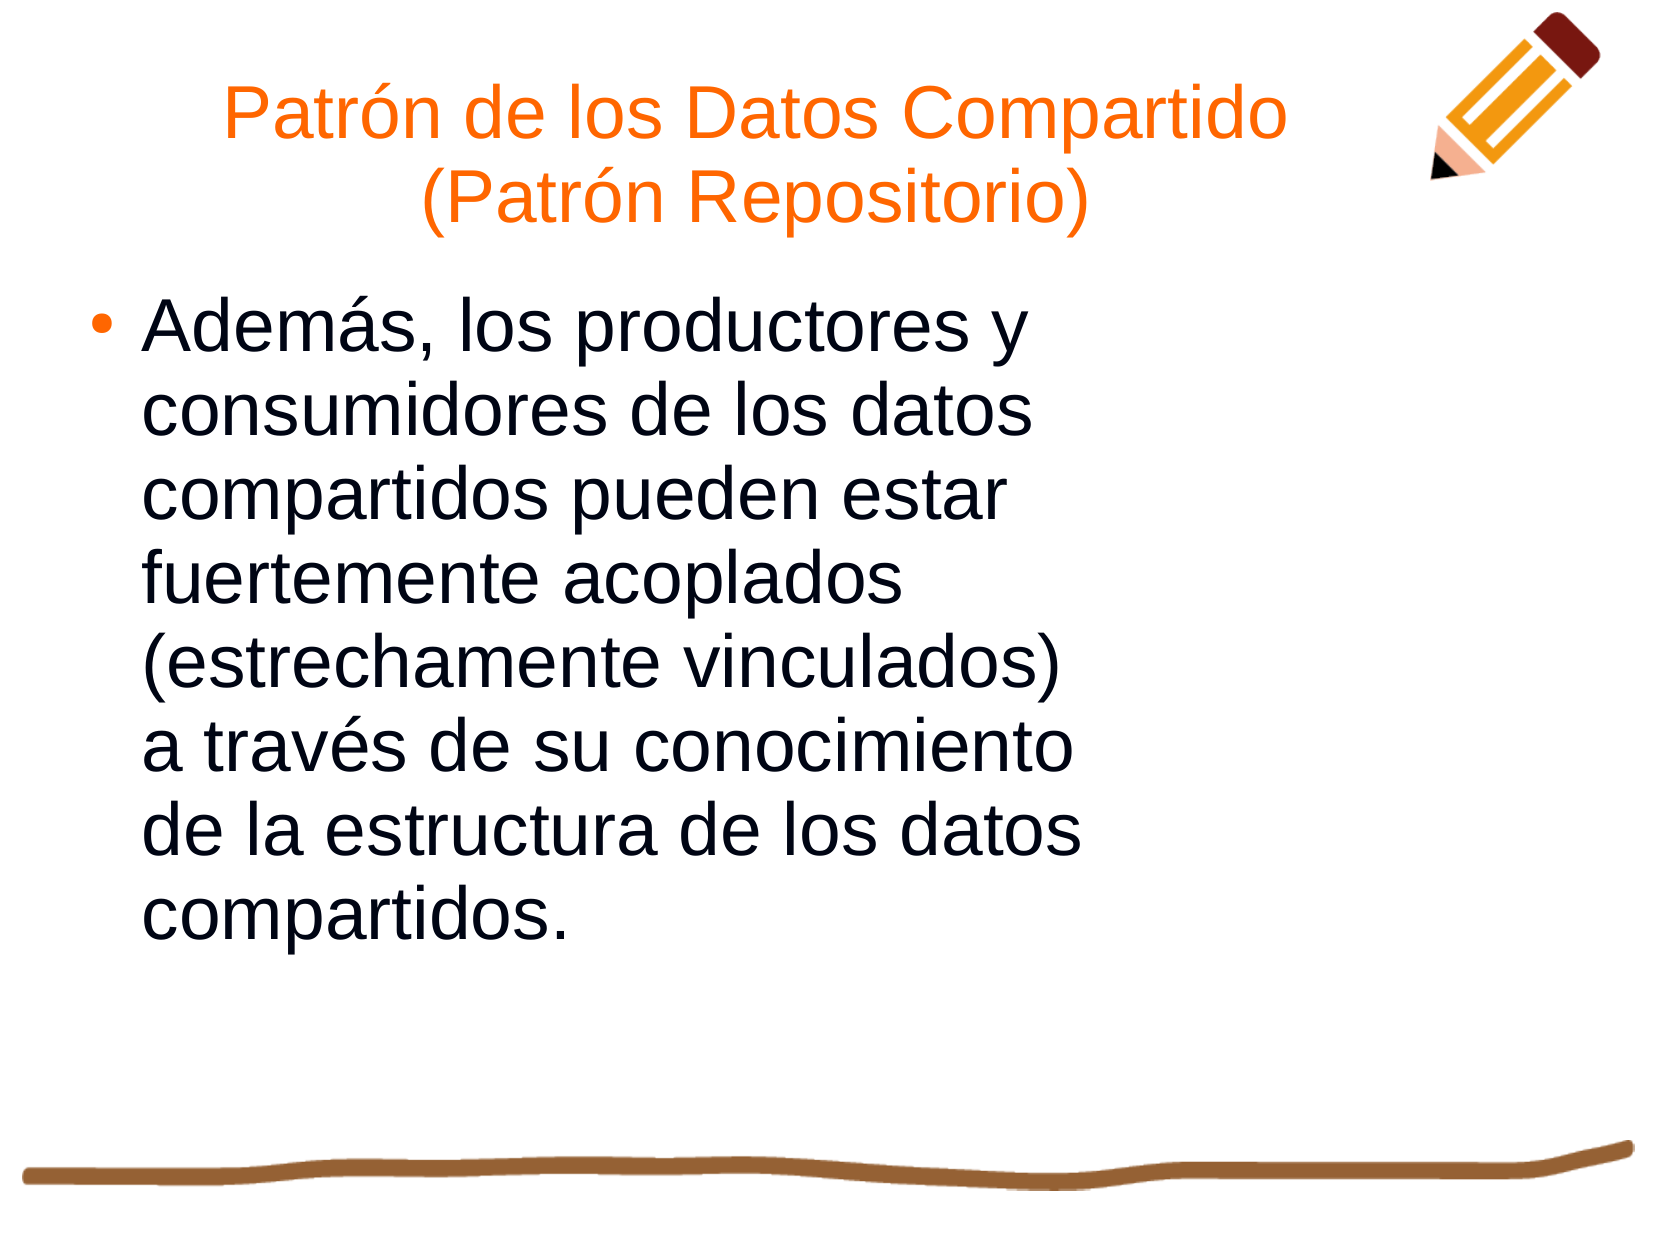

# Patrón de los Datos Compartido (Patrón Repositorio)
Además, los productores y consumidores de los datos compartidos pueden estar fuertemente acoplados (estrechamente vinculados) a través de su conocimiento de la estructura de los datos compartidos.